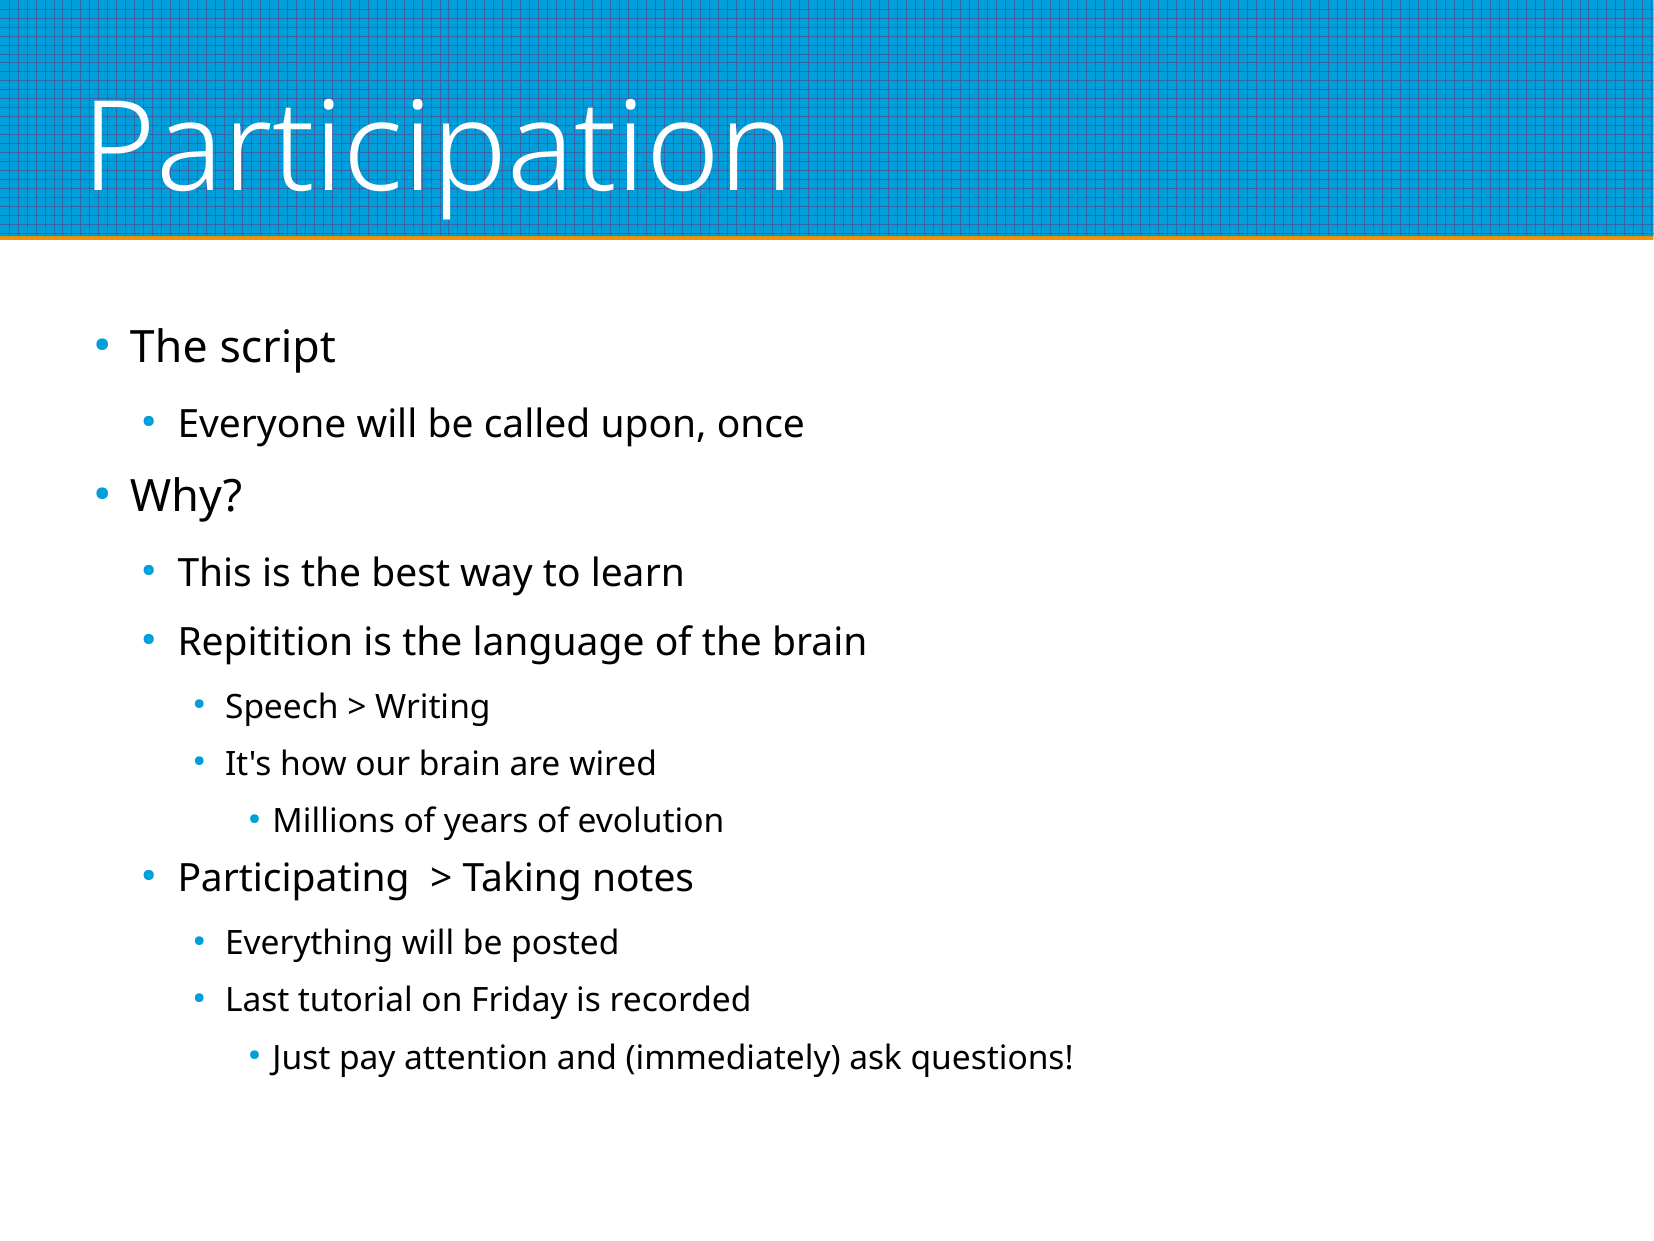

# Participation
The script
Everyone will be called upon, once
Why?
This is the best way to learn
Repitition is the language of the brain
Speech > Writing
It's how our brain are wired
Millions of years of evolution
Participating > Taking notes
Everything will be posted
Last tutorial on Friday is recorded
Just pay attention and (immediately) ask questions!